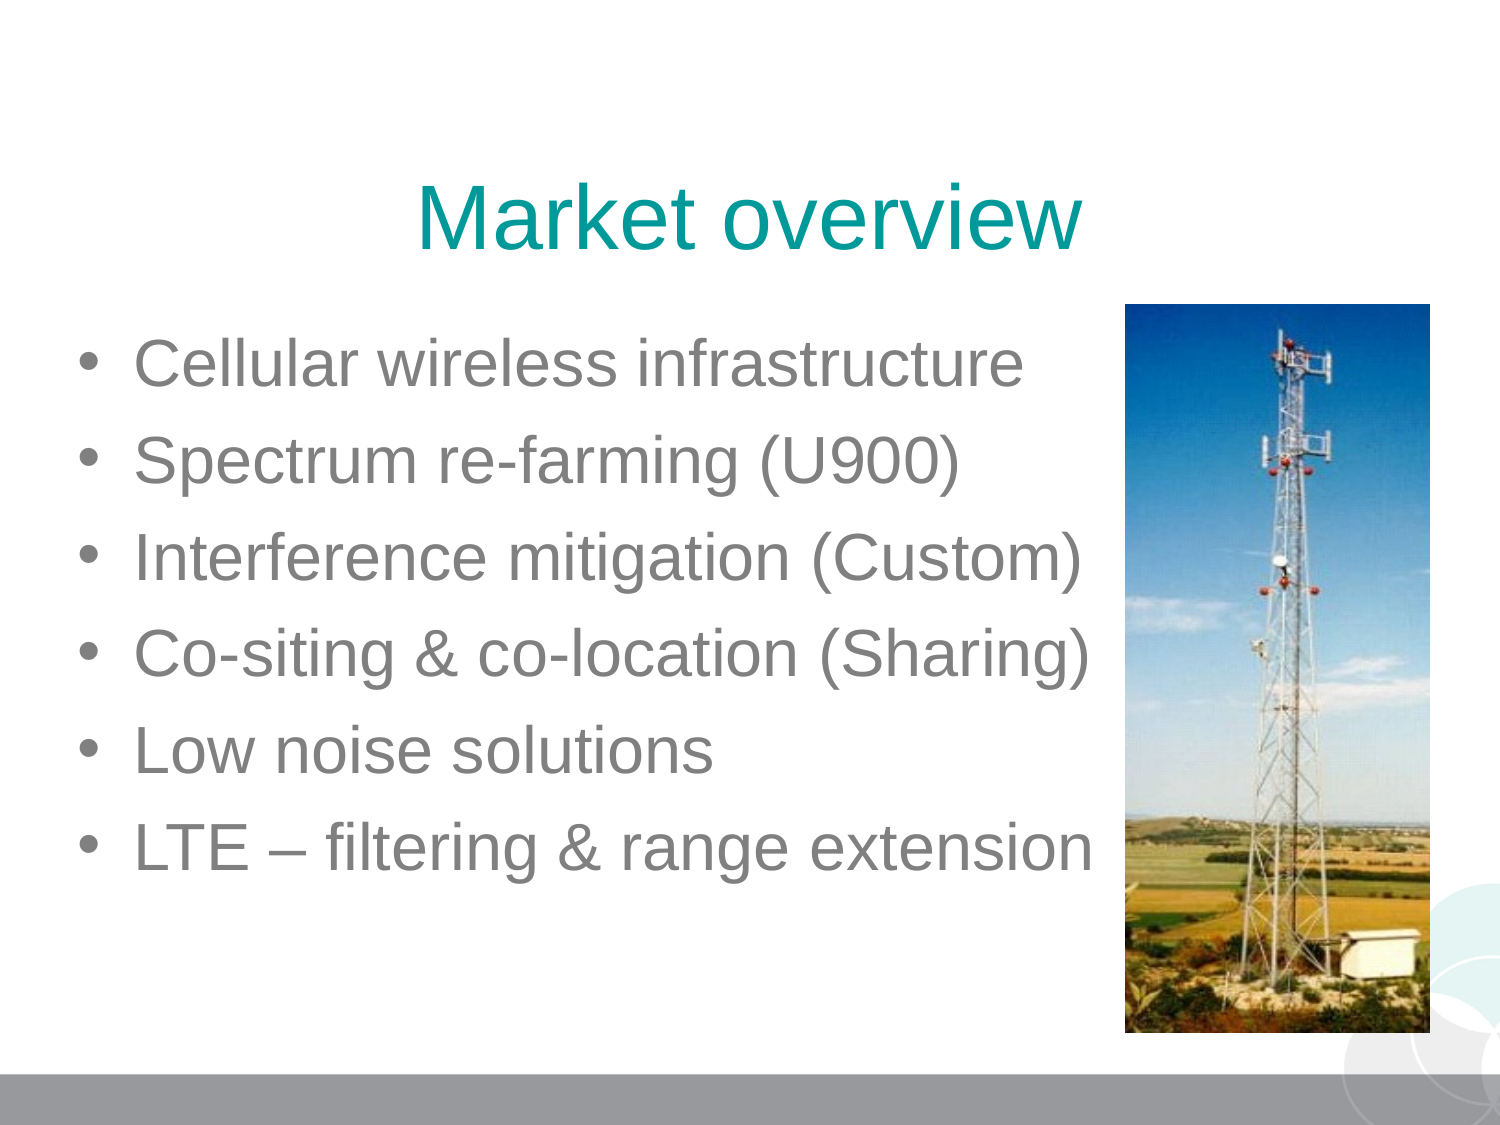

# Market overview
Cellular wireless infrastructure
Spectrum re-farming (U900)
Interference mitigation (Custom)
Co-siting & co-location (Sharing)
Low noise solutions
LTE – filtering & range extension